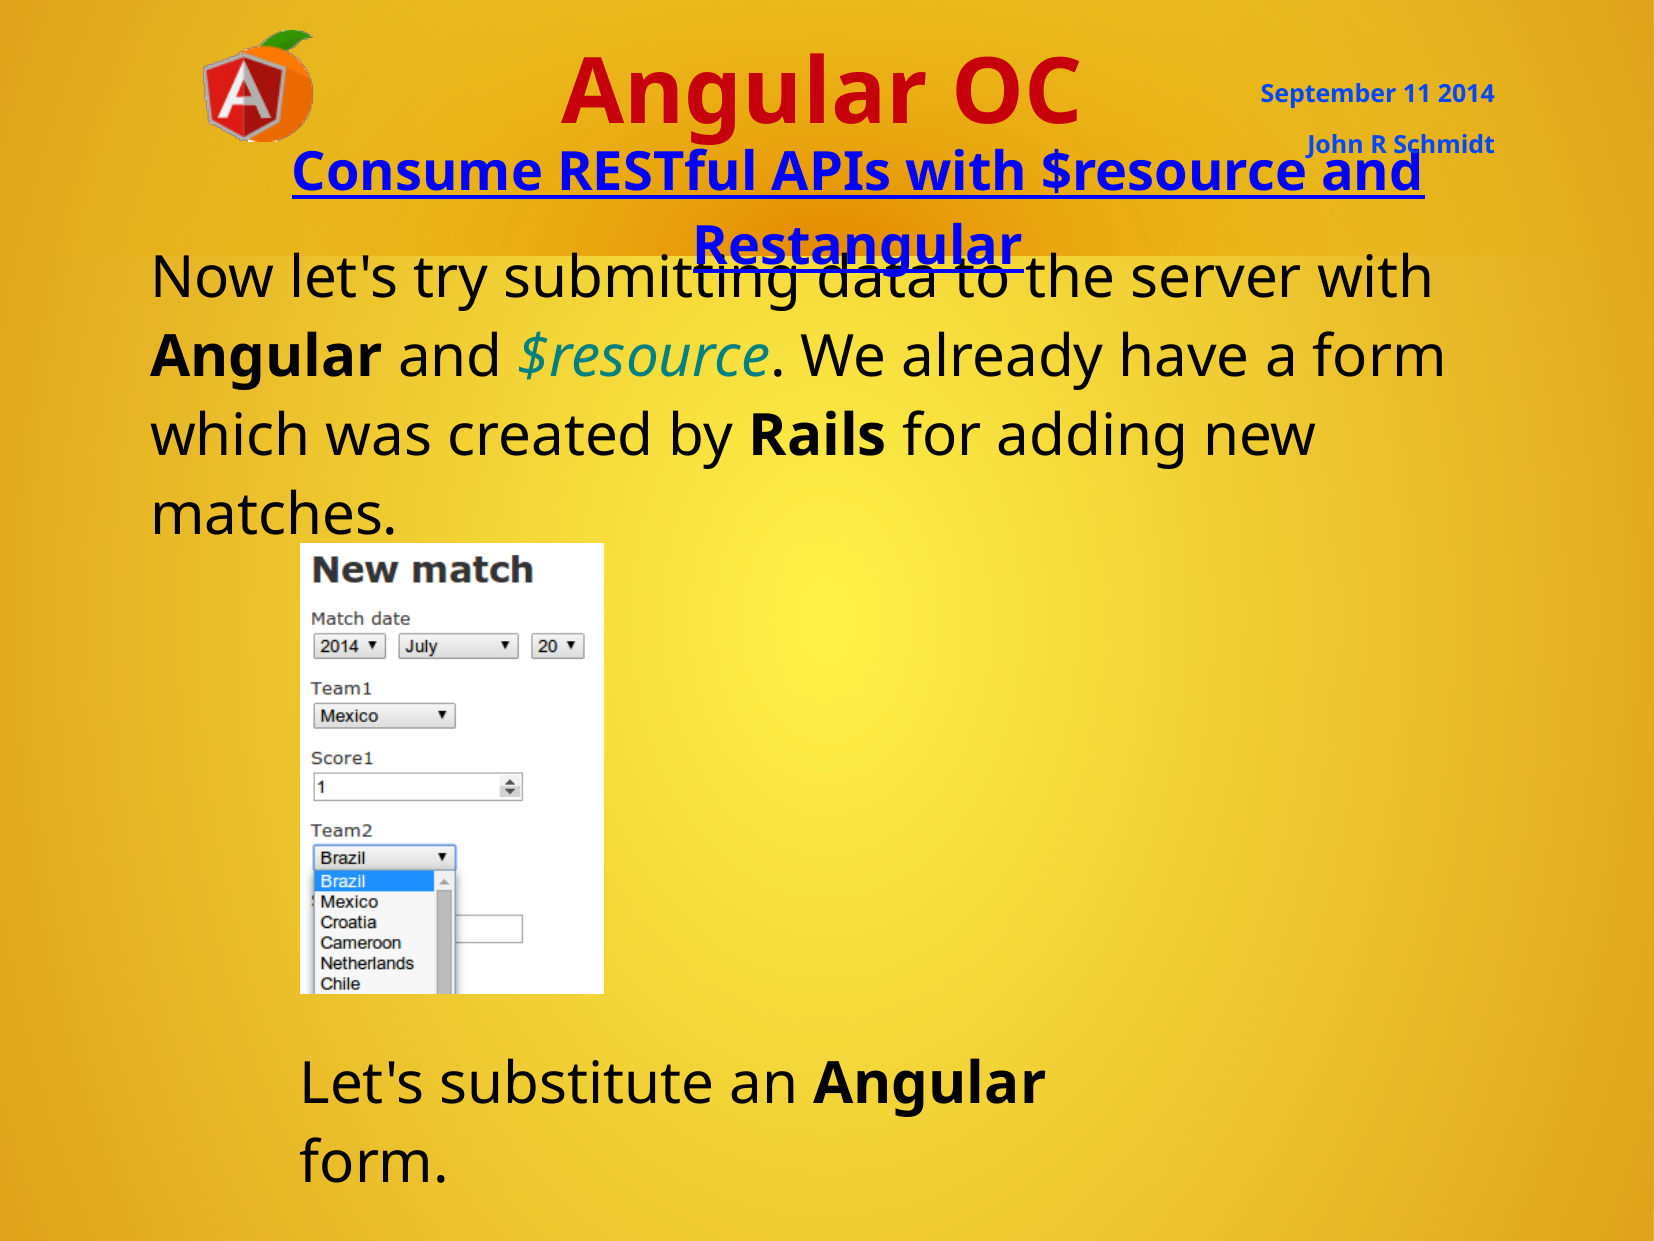

# Angular OC
September 11 2014
John R Schmidt
Consume RESTful APIs with $resource and Restangular
Now let's try submitting data to the server with Angular and $resource. We already have a form which was created by Rails for adding new matches.
Let's substitute an Angular form.